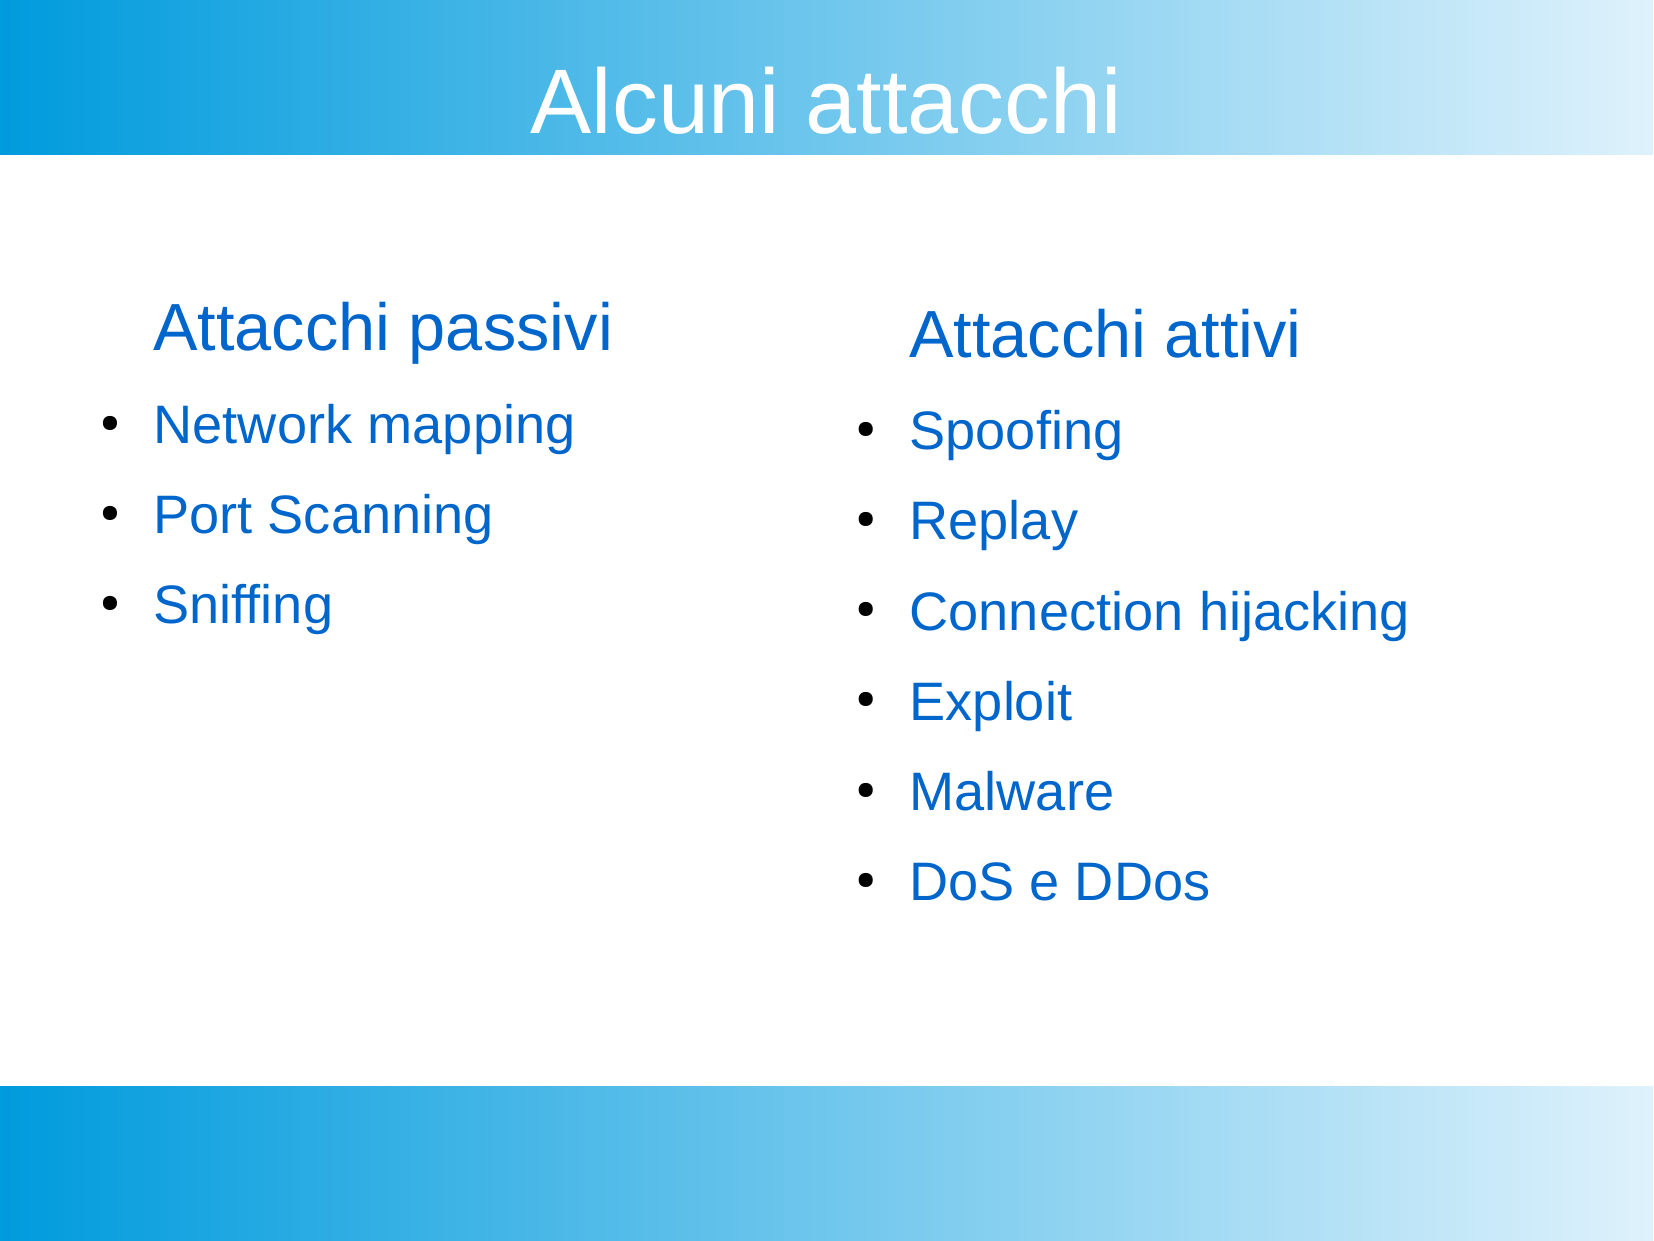

# Alcuni attacchi
Attacchi passivi
Network mapping
Port Scanning
Sniffing
Attacchi attivi
Spoofing
Replay
Connection hijacking
Exploit
Malware
DoS e DDos